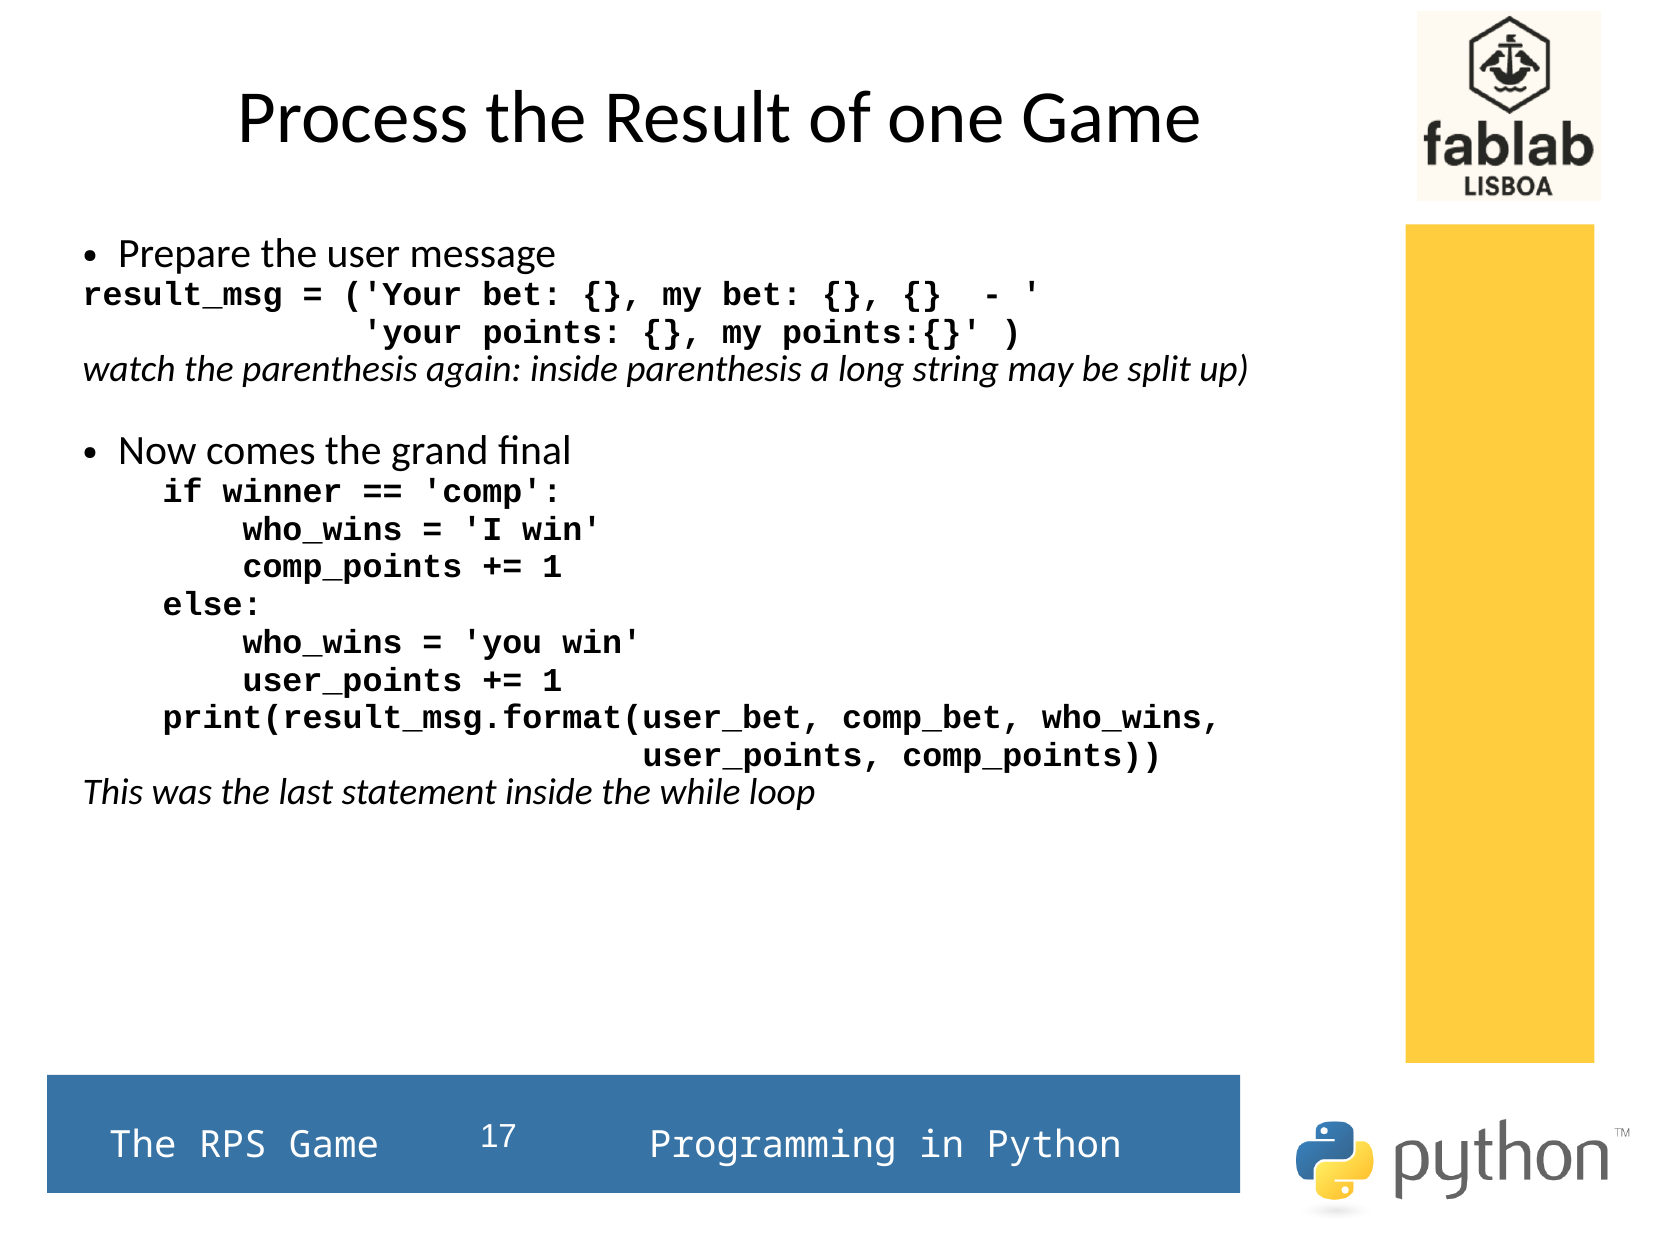

# Process the Result of one Game
Prepare the user message
result_msg = ('Your bet: {}, my bet: {}, {} - '
 'your points: {}, my points:{}' )
watch the parenthesis again: inside parenthesis a long string may be split up)
Now comes the grand final
 if winner == 'comp':
 who_wins = 'I win'
 comp_points += 1
 else:
 who_wins = 'you win'
 user_points += 1
 print(result_msg.format(user_bet, comp_bet, who_wins,
 user_points, comp_points))
This was the last statement inside the while loop
The RPS Game Programming in Python